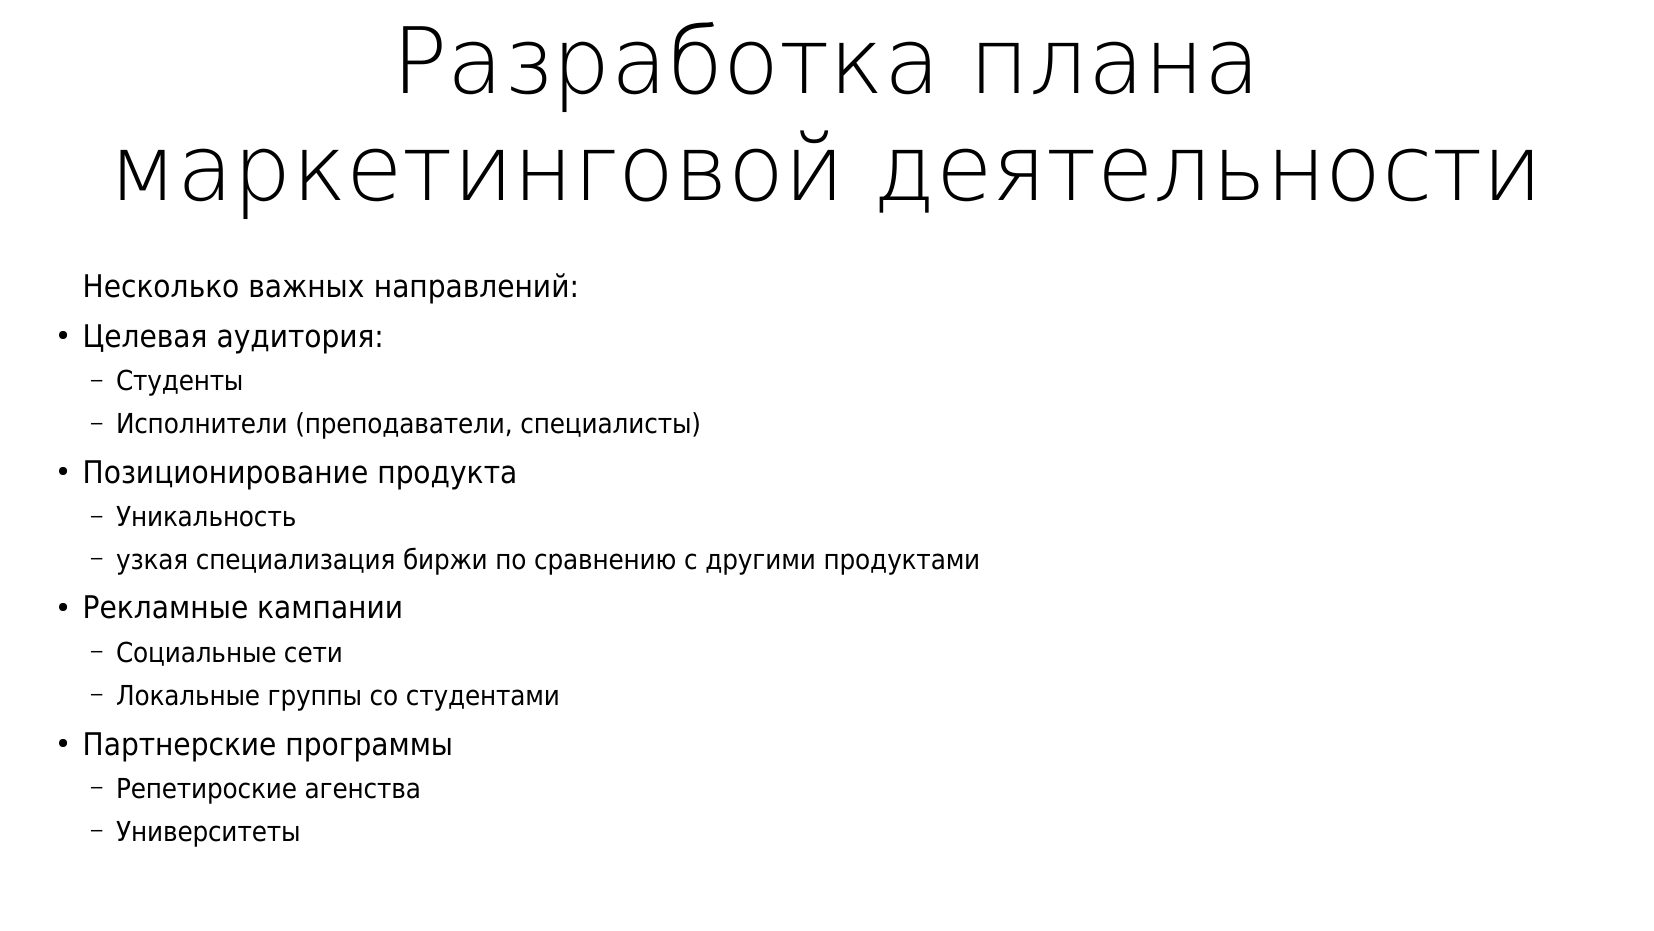

# Разработка плана маркетинговой деятельности
Несколько важных направлений:
Целевая аудитория:
Студенты
Исполнители (преподаватели, специалисты)
Позиционирование продукта
Уникальность
узкая специализация биржи по сравнению с другими продуктами
Рекламные кампании
Социальные сети
Локальные группы со студентами
Партнерские программы
Репетироские агенства
Университеты